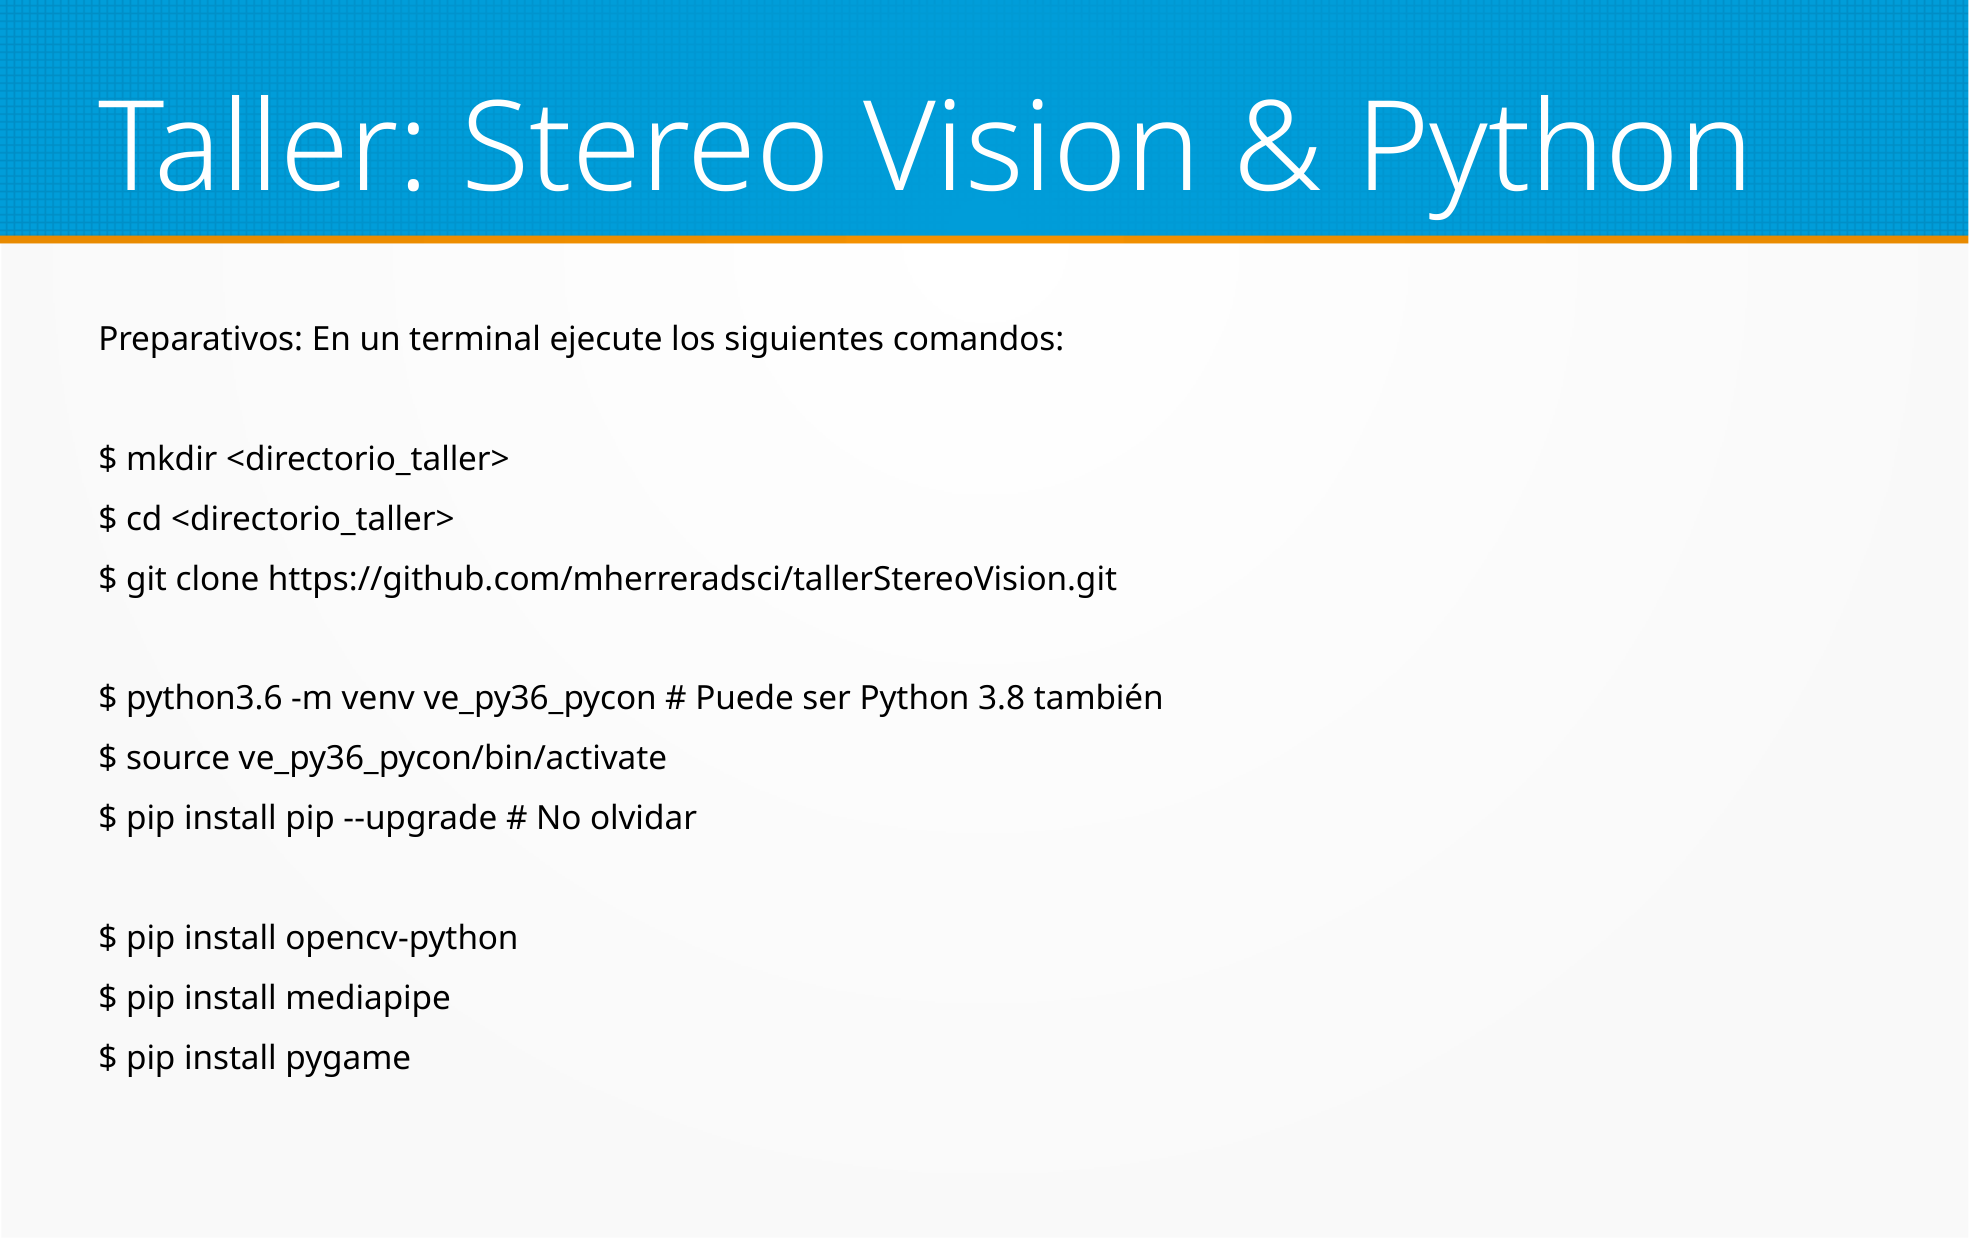

# Taller: Stereo Vision & Python
Preparativos: En un terminal ejecute los siguientes comandos:
$ mkdir <directorio_taller>
$ cd <directorio_taller>
$ git clone https://github.com/mherreradsci/tallerStereoVision.git
$ python3.6 -m venv ve_py36_pycon # Puede ser Python 3.8 también
$ source ve_py36_pycon/bin/activate
$ pip install pip --upgrade # No olvidar
$ pip install opencv-python
$ pip install mediapipe
$ pip install pygame